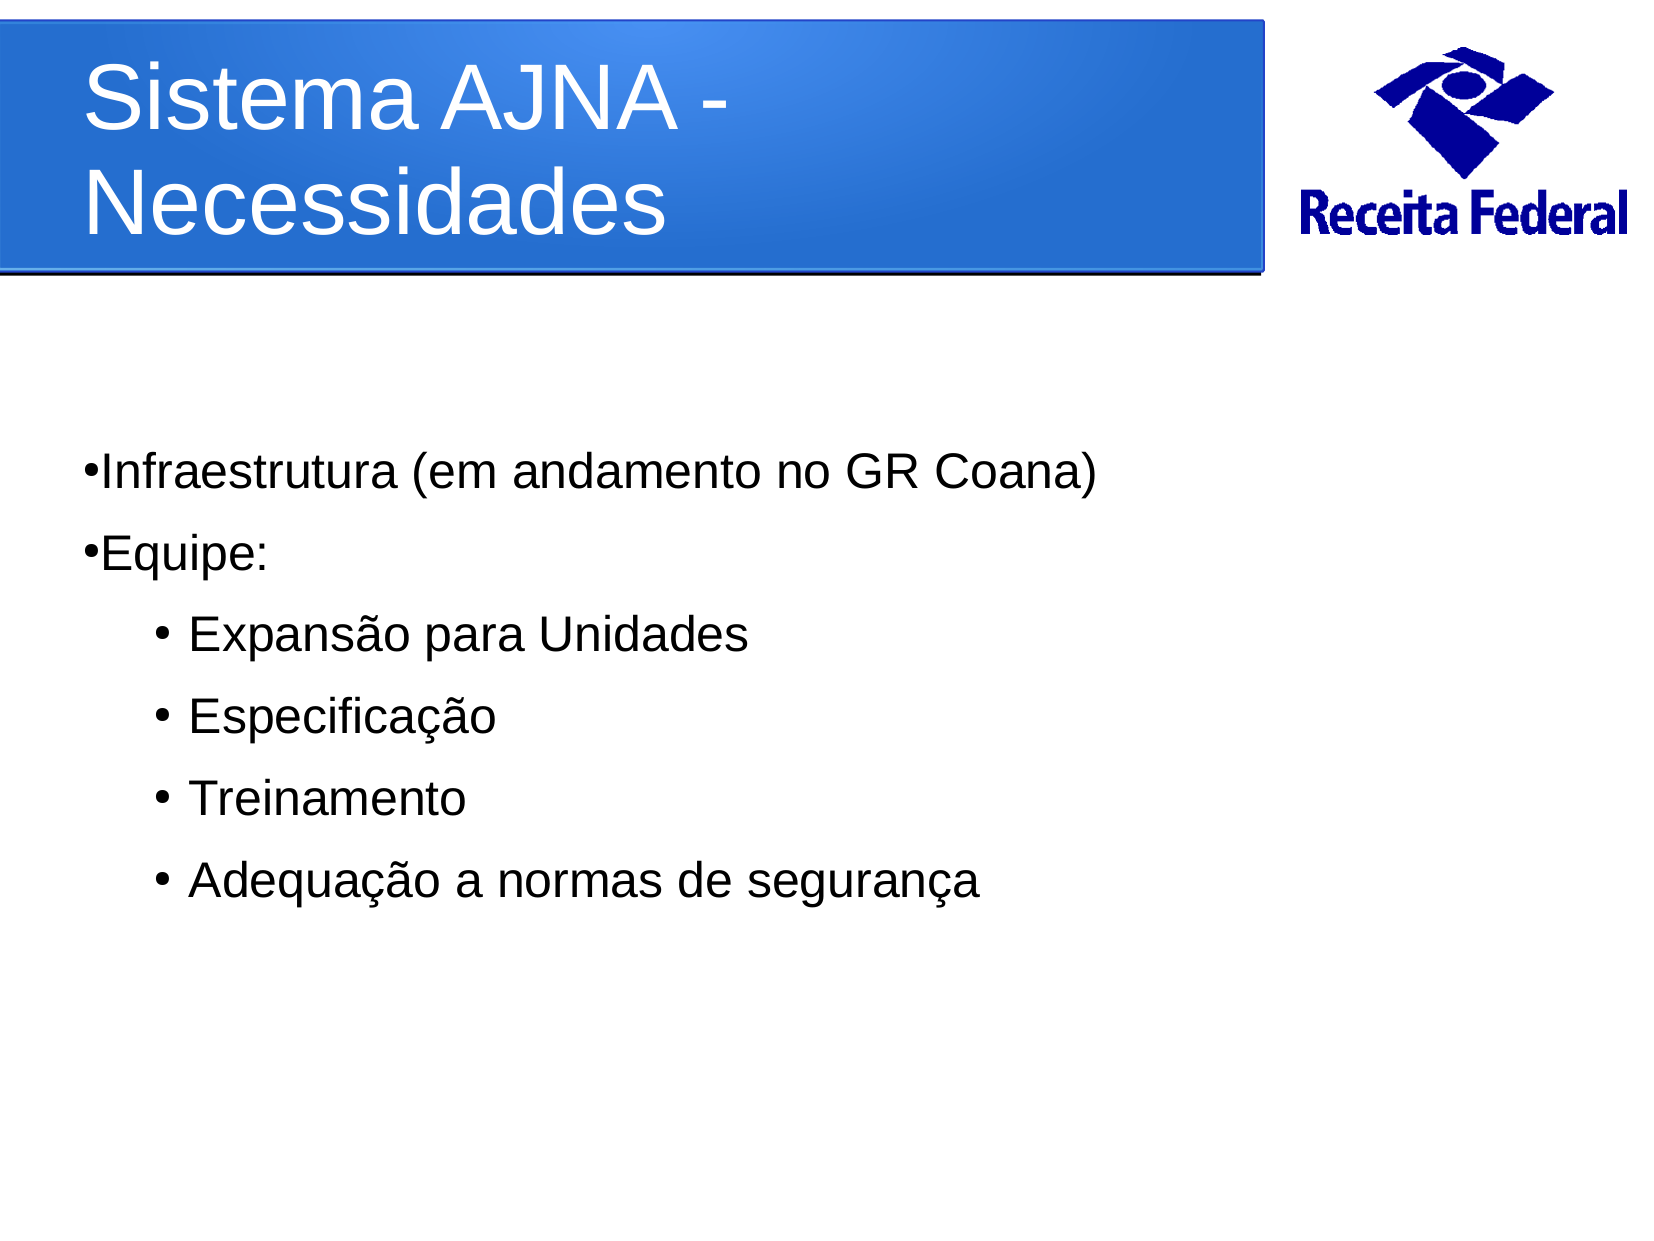

# Sistema AJNA - Necessidades
Infraestrutura (em andamento no GR Coana)
Equipe:
Expansão para Unidades
Especificação
Treinamento
Adequação a normas de segurança